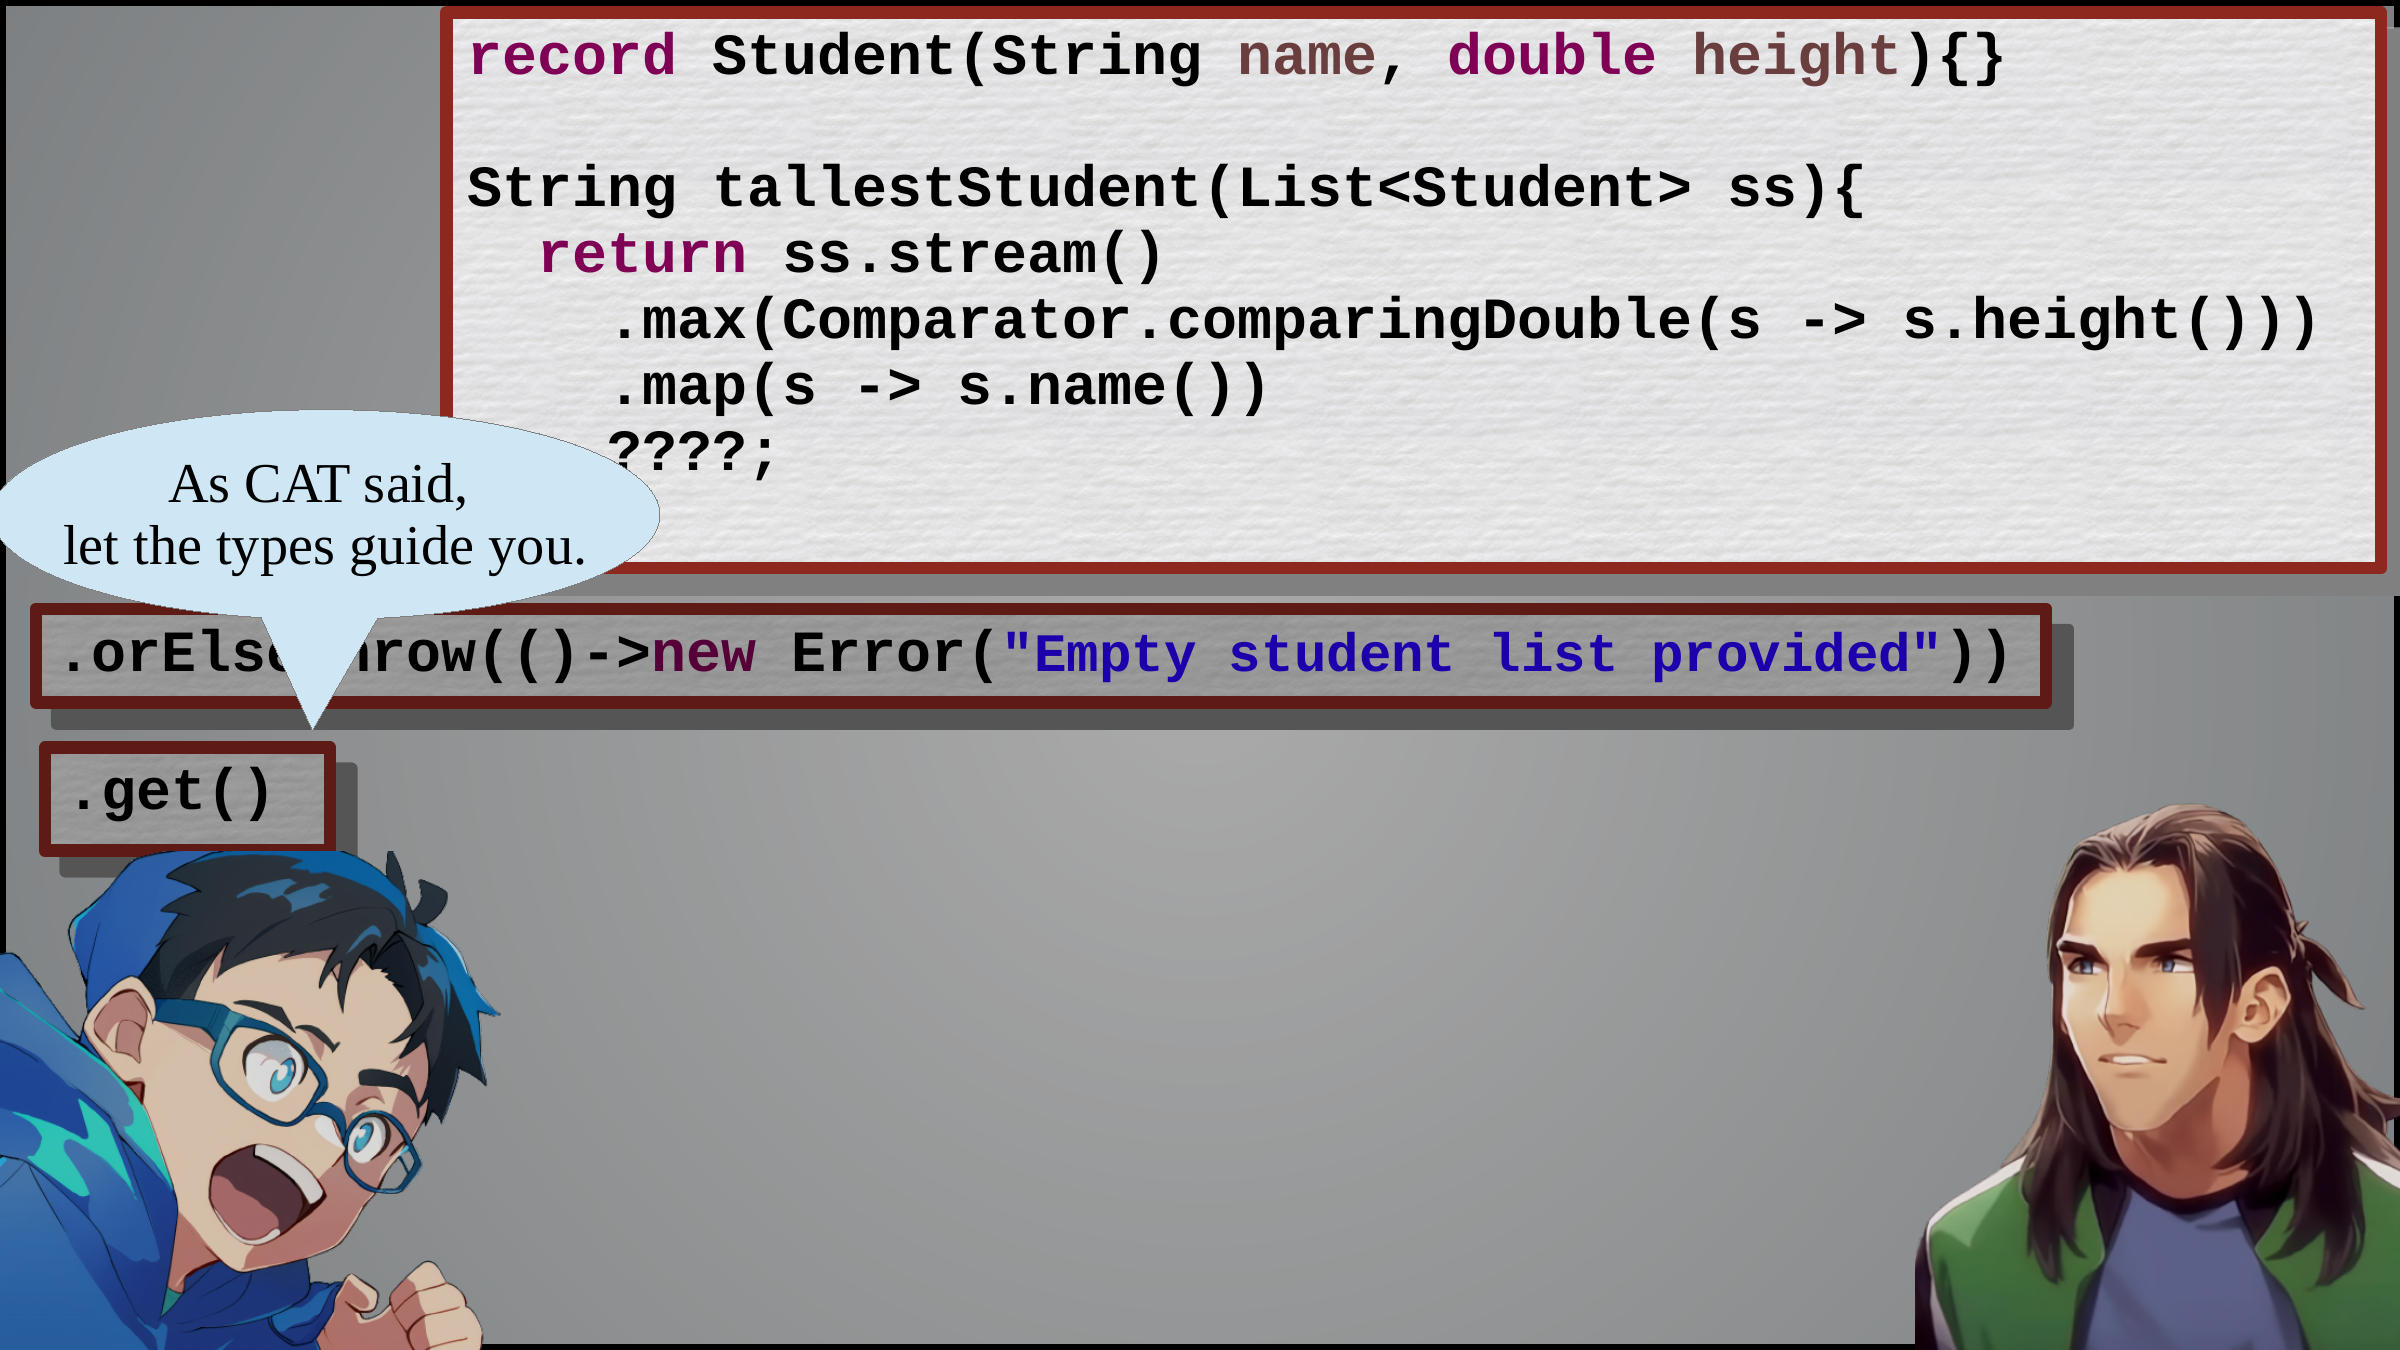

record Student(String name, double height){}
String tallestStudent(List<Student> ss){
 return ss.stream()
 .max(Comparator.comparingDouble(s -> s.height()))
 .map(s -> s.name())
 ????;
}
As CAT said,
let the types guide you.
.orElseThrow(()->new Error("Empty student list provided"))
.get()